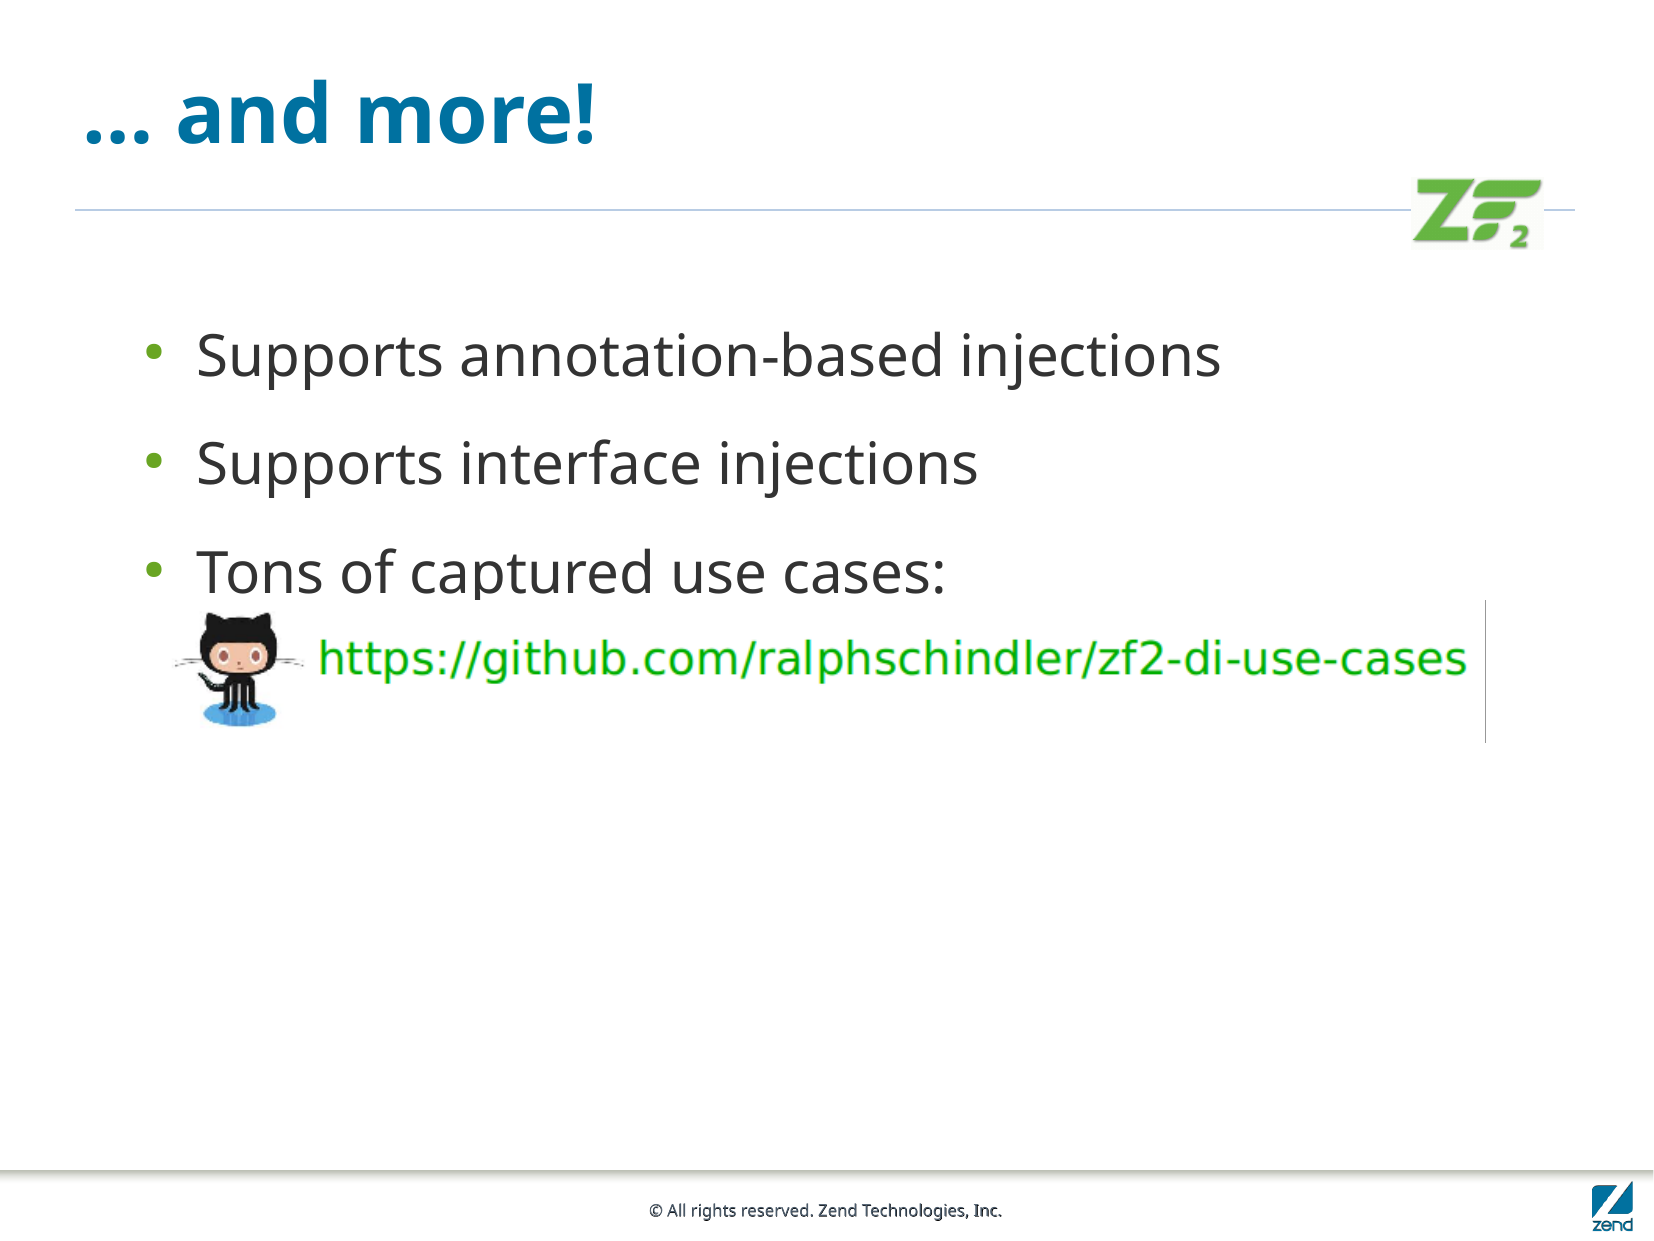

# … and more!
Supports annotation-based injections
Supports interface injections
Tons of captured use cases: